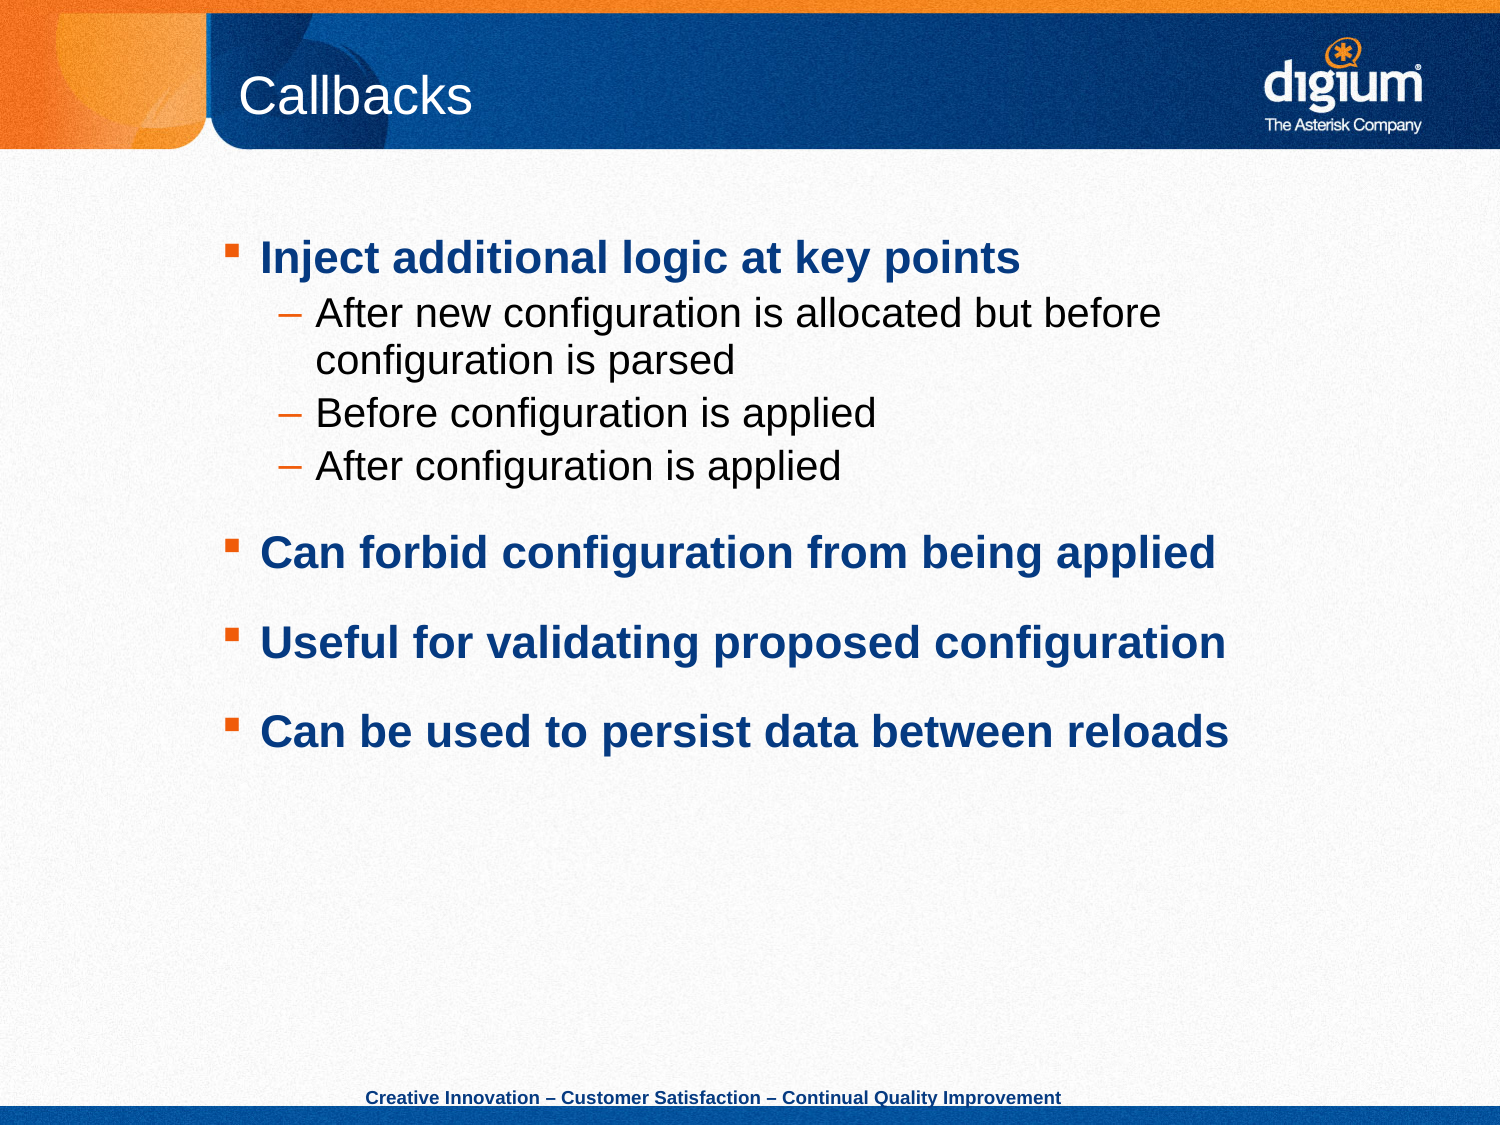

# Callbacks
Inject additional logic at key points
After new configuration is allocated but before configuration is parsed
Before configuration is applied
After configuration is applied
Can forbid configuration from being applied
Useful for validating proposed configuration
Can be used to persist data between reloads